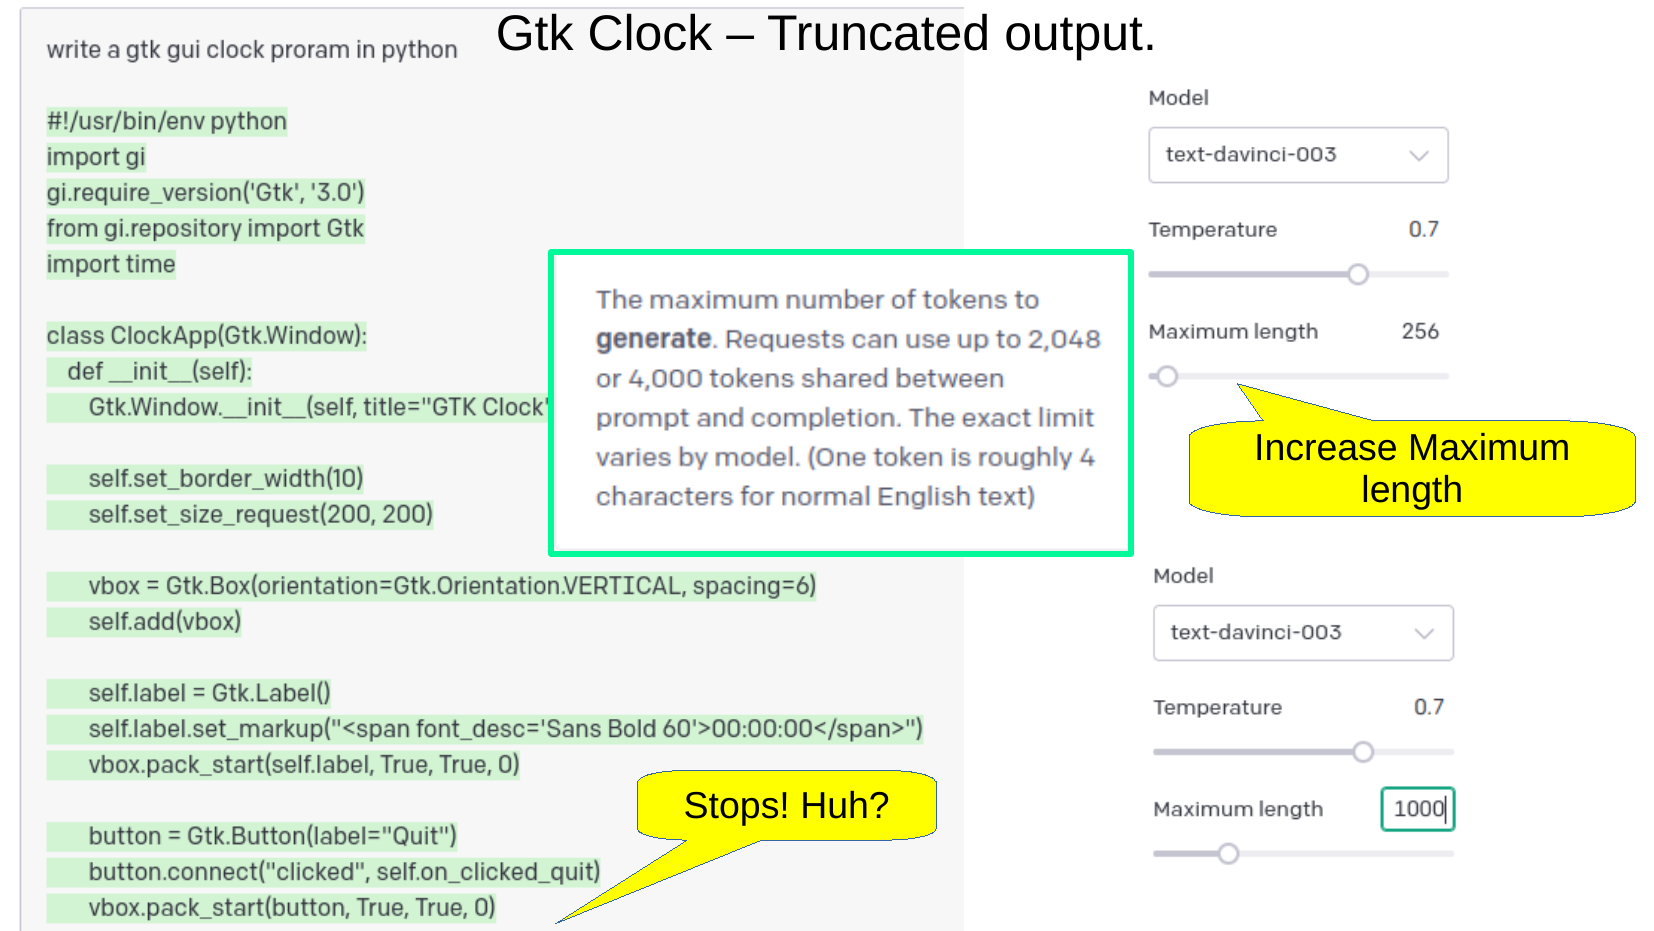

# Gtk Clock – Truncated output.
Increase Maximum length
Stops! Huh?